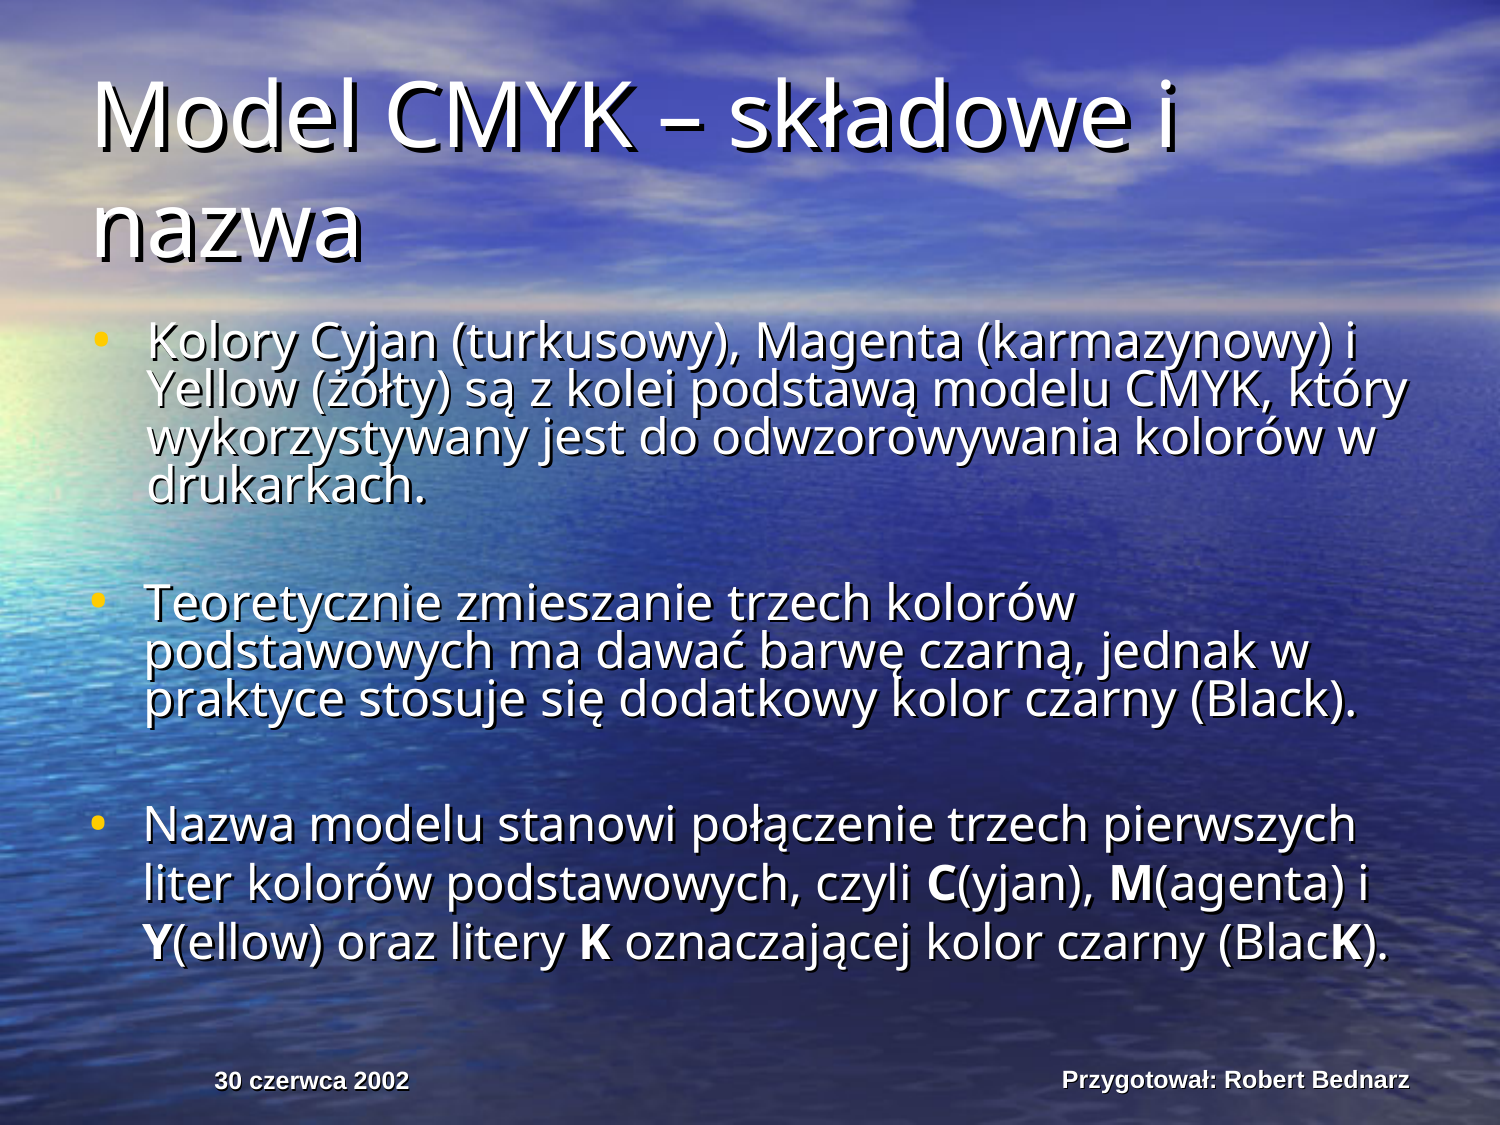

# Model CMYK – składowe i nazwa
Kolory Cyjan (turkusowy), Magenta (karmazynowy) i Yellow (żółty) są z kolei podstawą modelu CMYK, który wykorzystywany jest do odwzorowywania kolorów w drukarkach.
Teoretycznie zmieszanie trzech kolorów podstawowych ma dawać barwę czarną, jednak w praktyce stosuje się dodatkowy kolor czarny (Black).
Nazwa modelu stanowi połączenie trzech pierwszych liter kolorów podstawowych, czyli C(yjan), M(agenta) i Y(ellow) oraz litery K oznaczającej kolor czarny (BlacK).